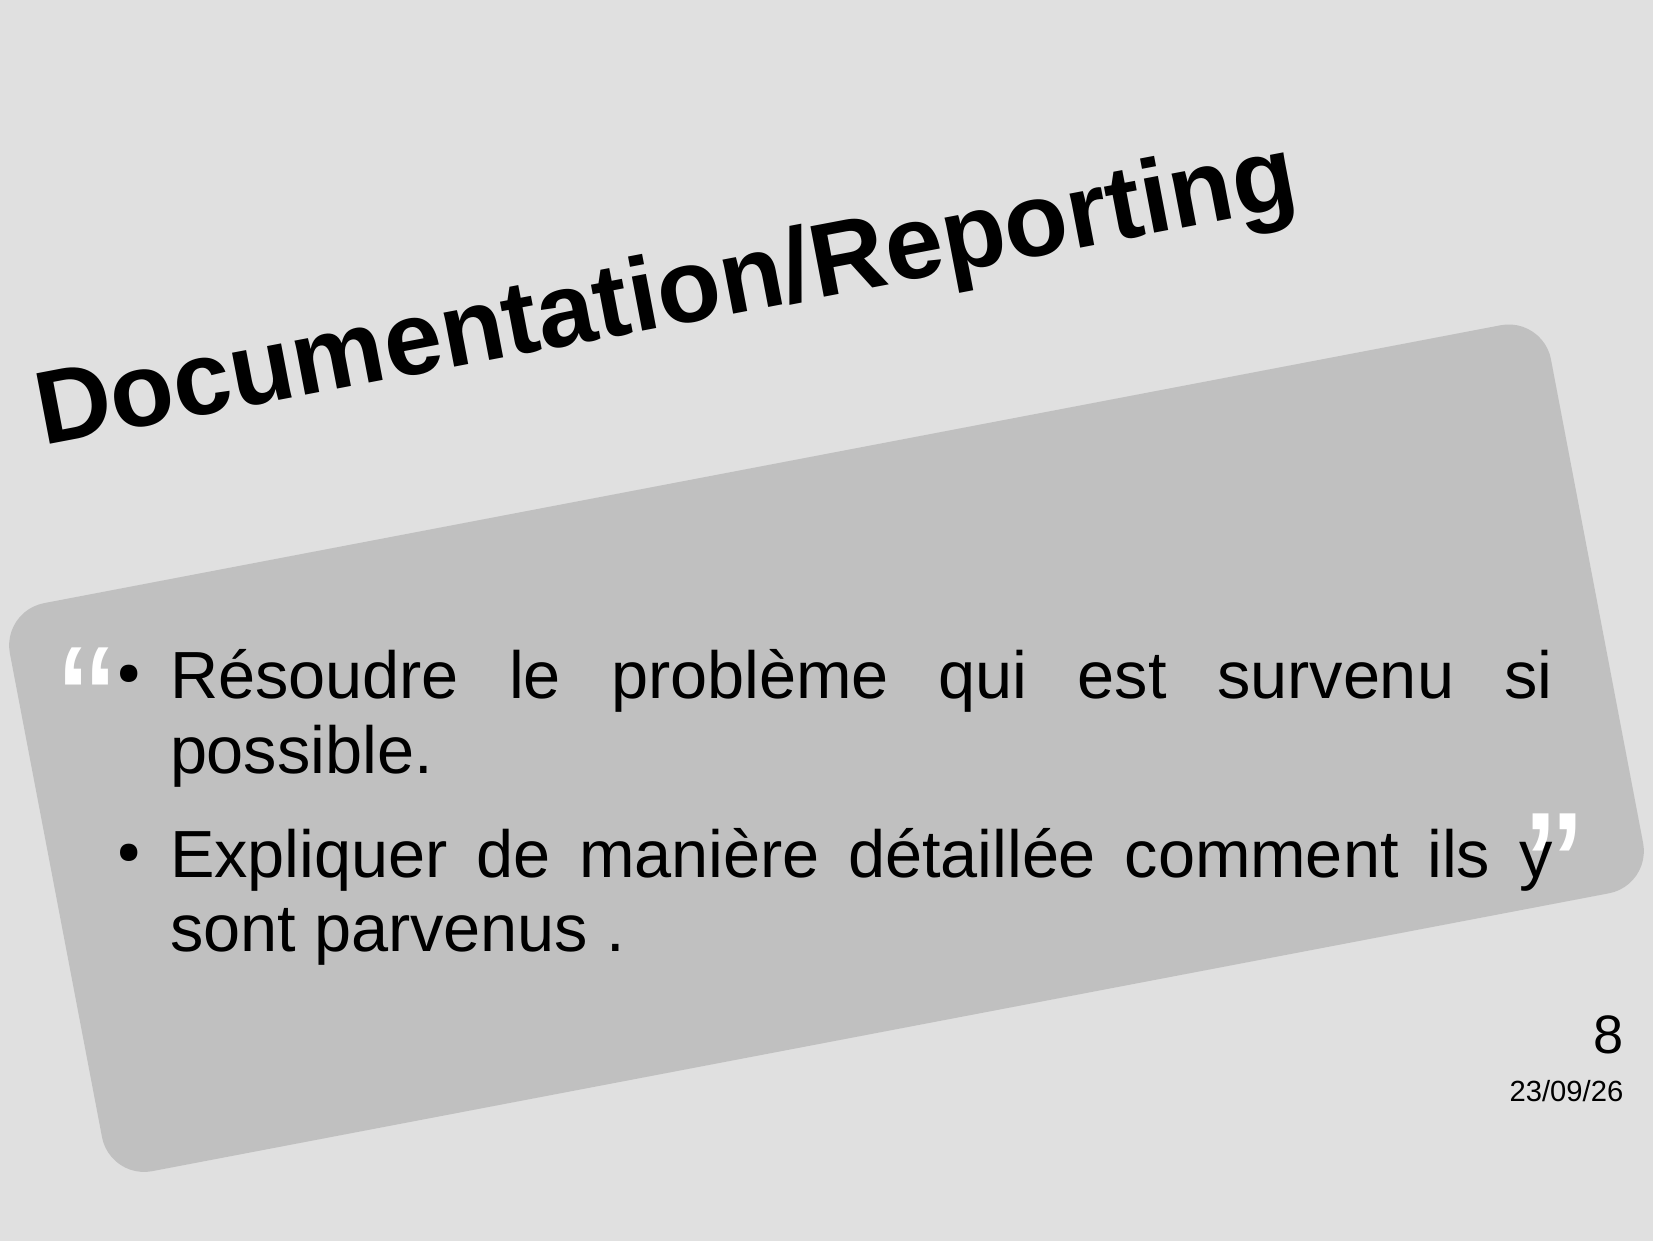

# Documentation/Reporting
Résoudre le problème qui est survenu si possible.
Expliquer de manière détaillée comment ils y sont parvenus .
8